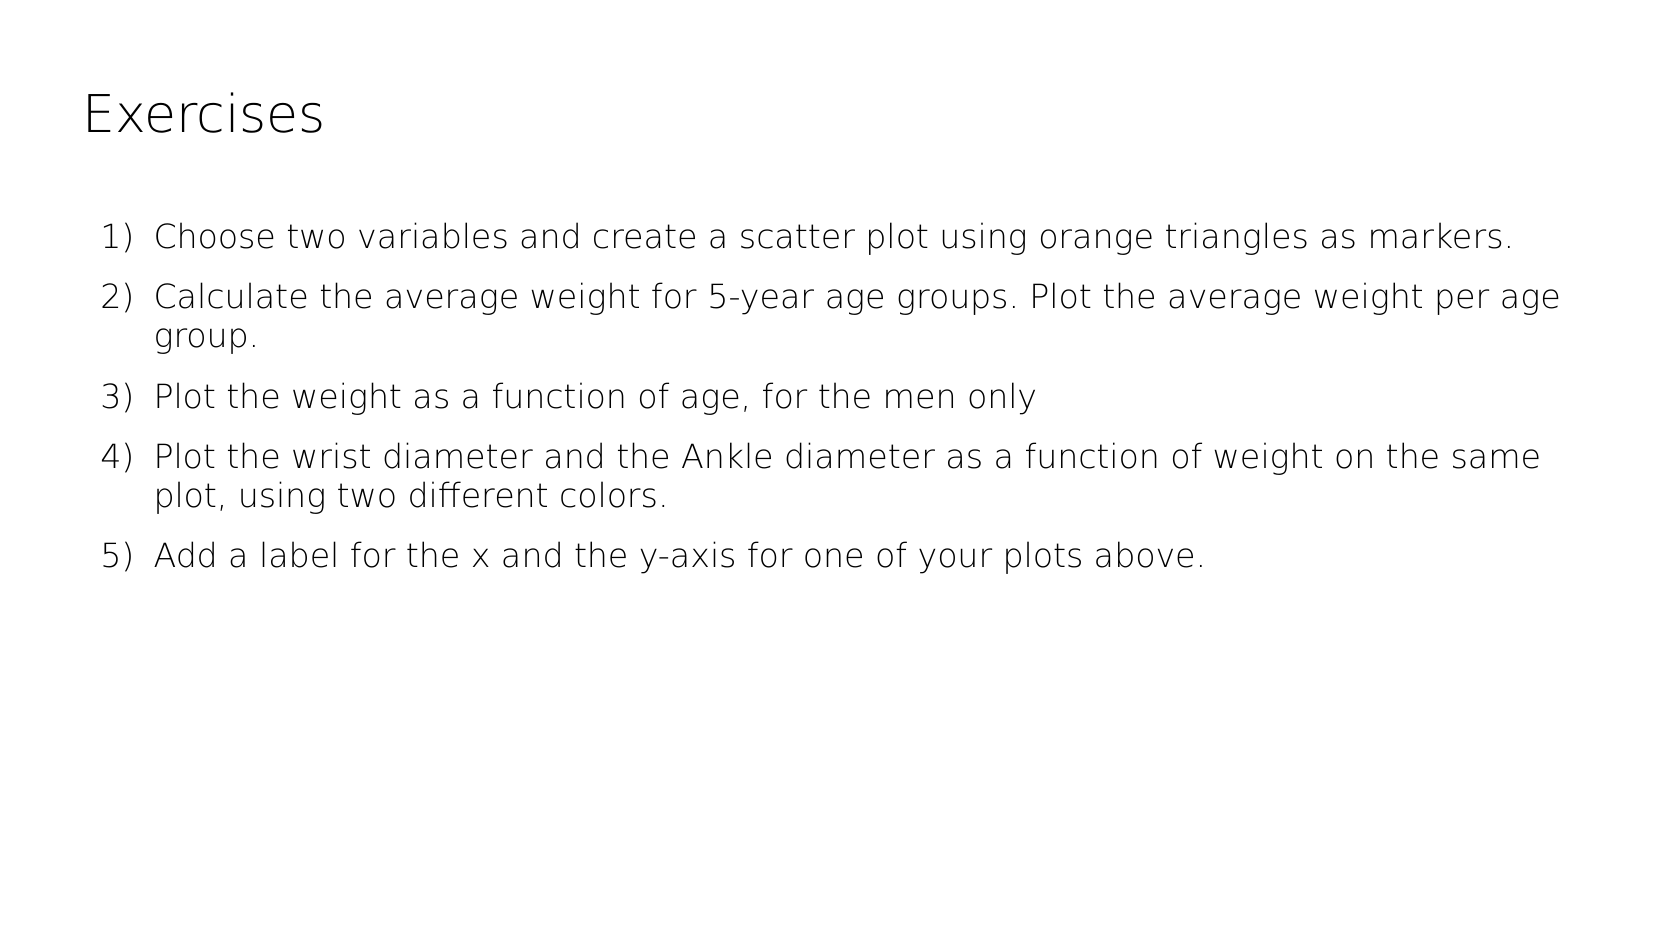

# Exercises
Choose two variables and create a scatter plot using orange triangles as markers.
Calculate the average weight for 5-year age groups. Plot the average weight per age group.
Plot the weight as a function of age, for the men only
Plot the wrist diameter and the Ankle diameter as a function of weight on the same plot, using two different colors.
Add a label for the x and the y-axis for one of your plots above.